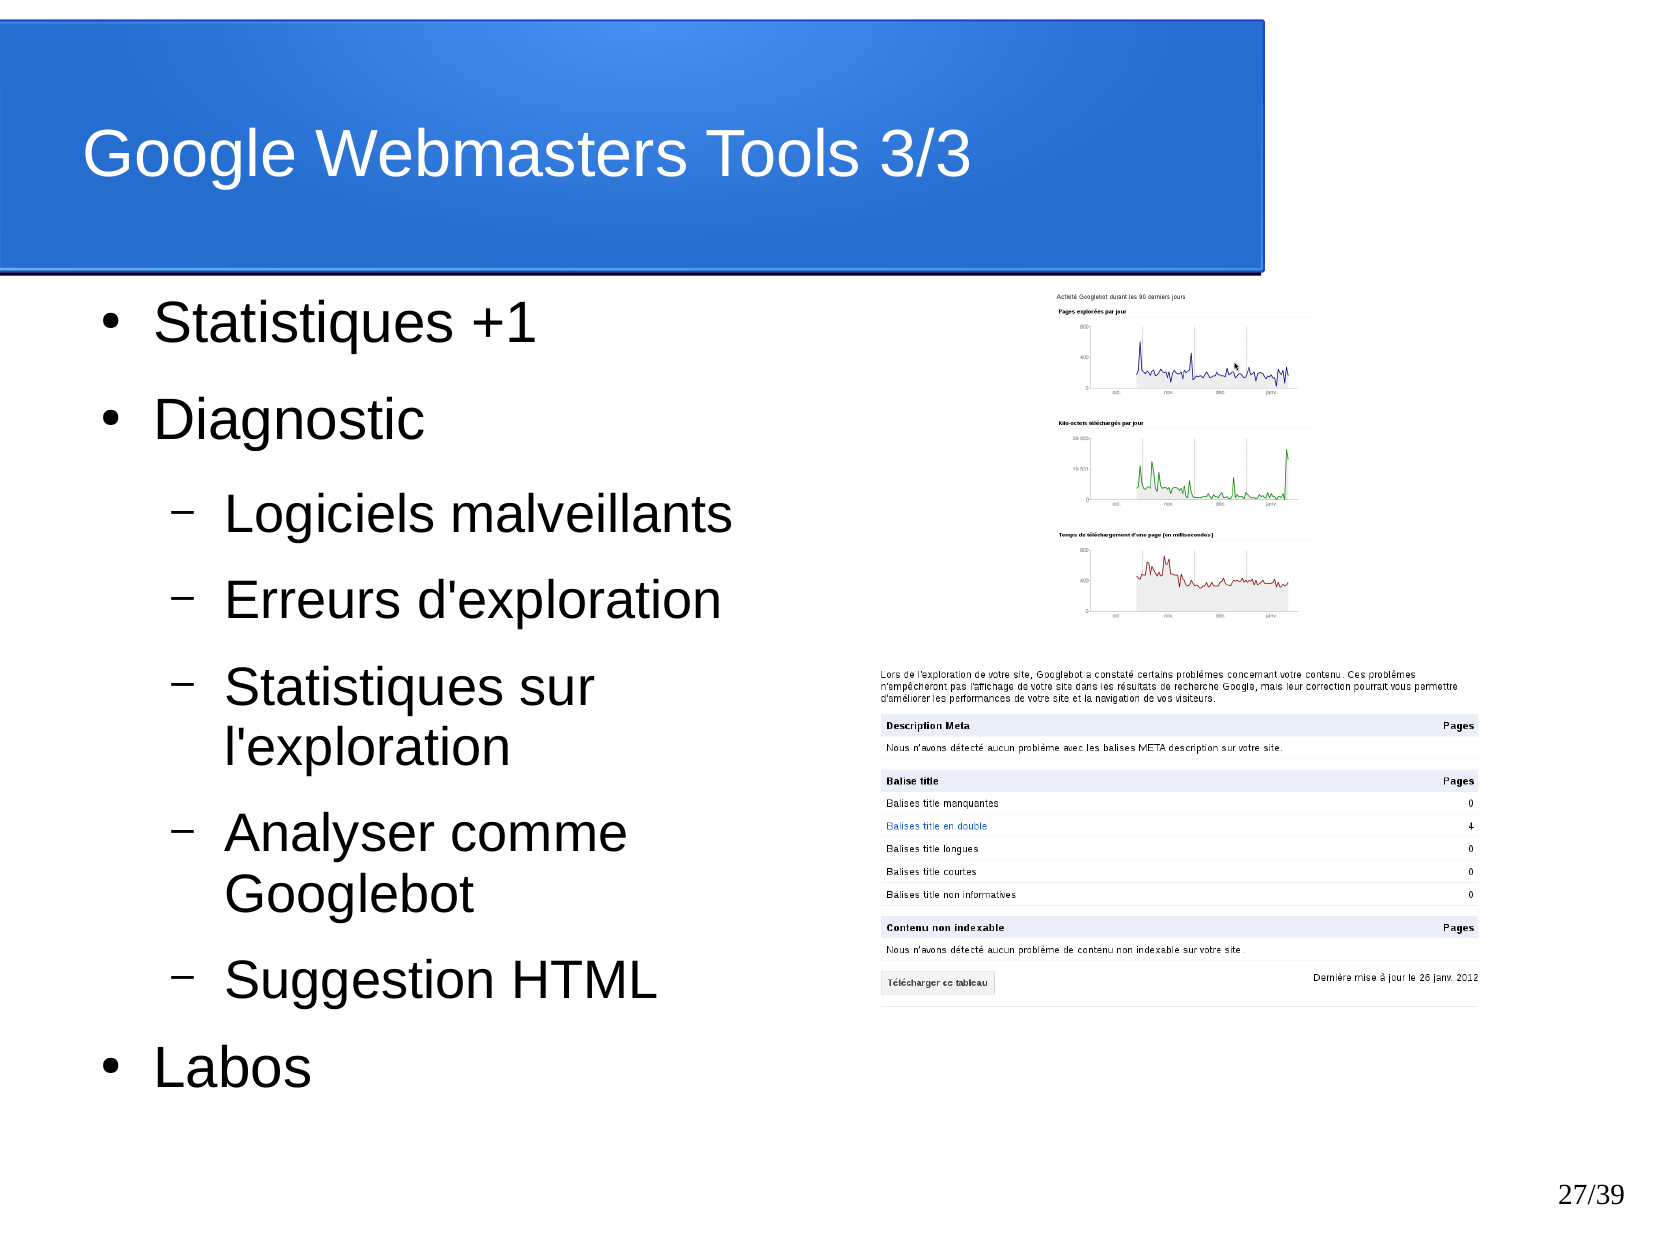

# Google Webmasters Tools 3/3
Statistiques +1
Diagnostic
Logiciels malveillants
Erreurs d'exploration
Statistiques sur l'exploration
Analyser comme Googlebot
Suggestion HTML
Labos